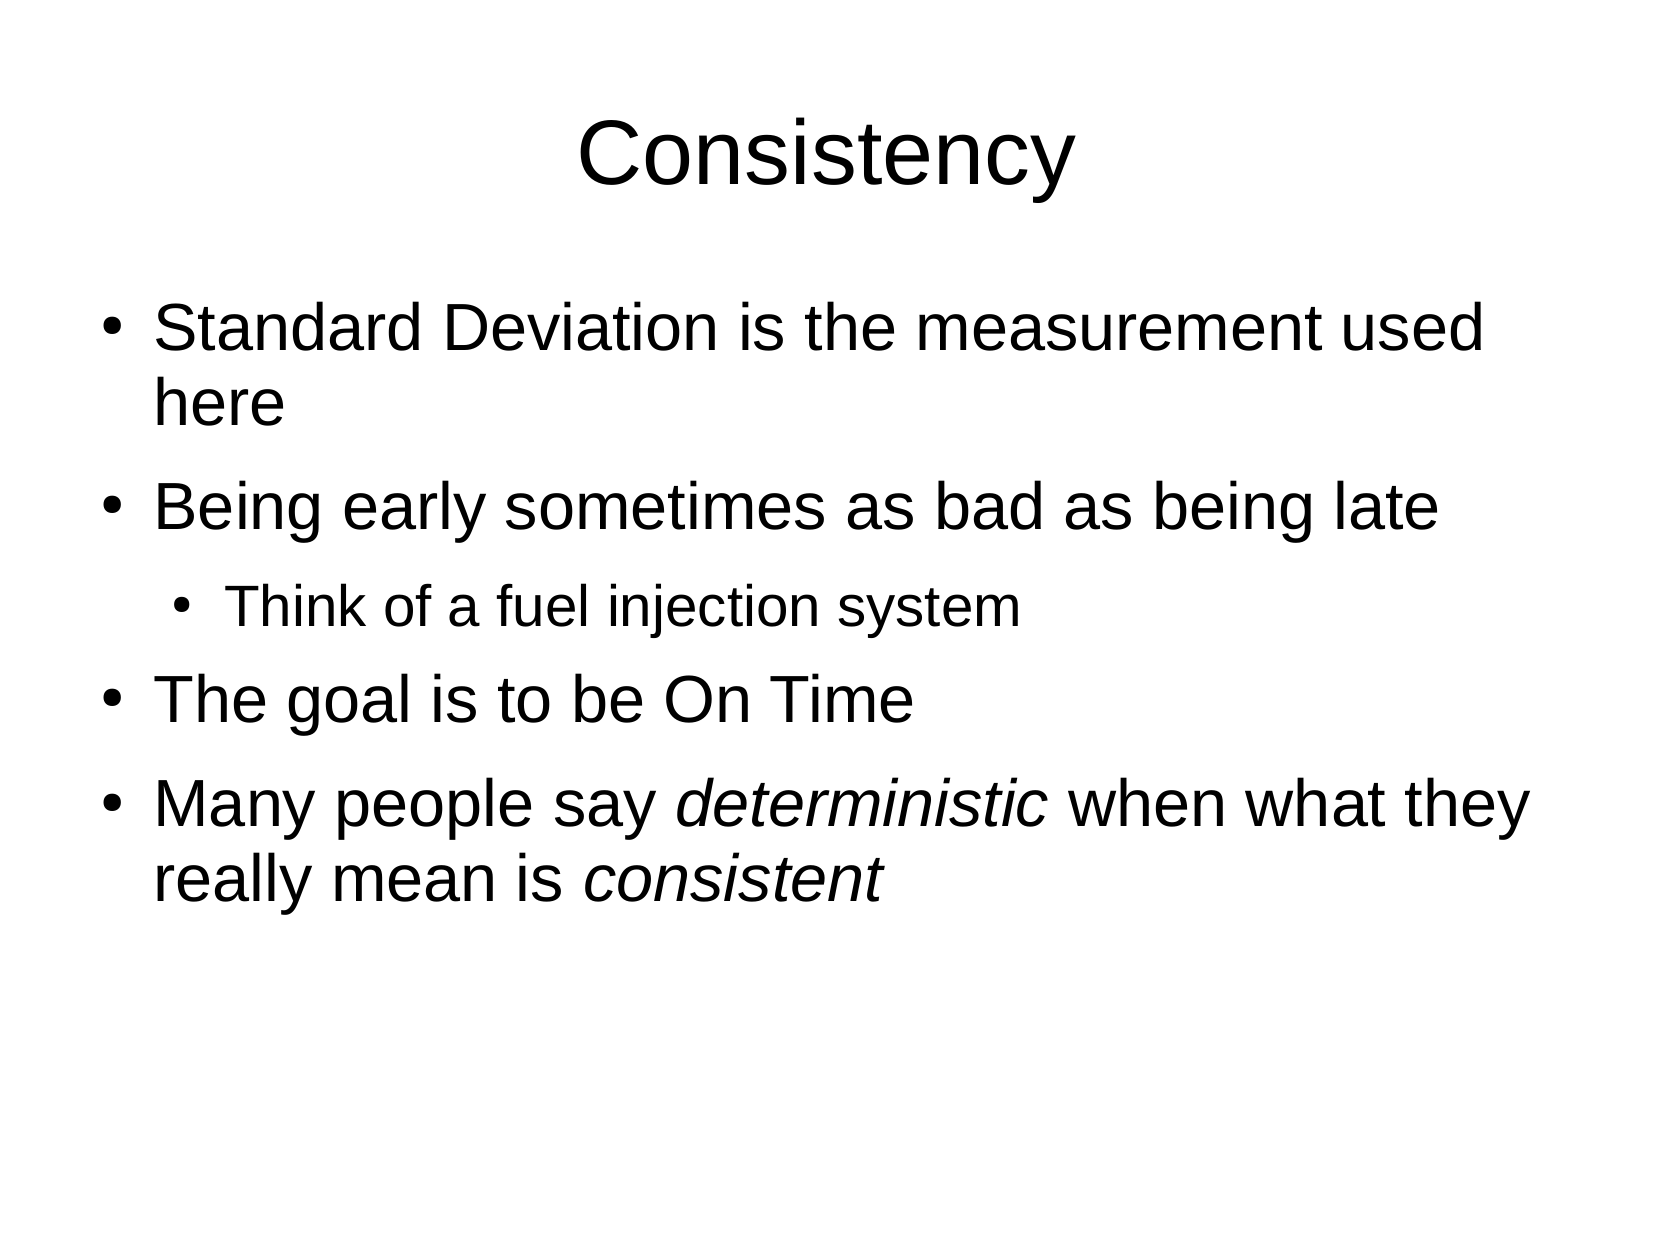

# Consistency
Standard Deviation is the measurement used here
Being early sometimes as bad as being late
Think of a fuel injection system
The goal is to be On Time
Many people say deterministic when what they really mean is consistent